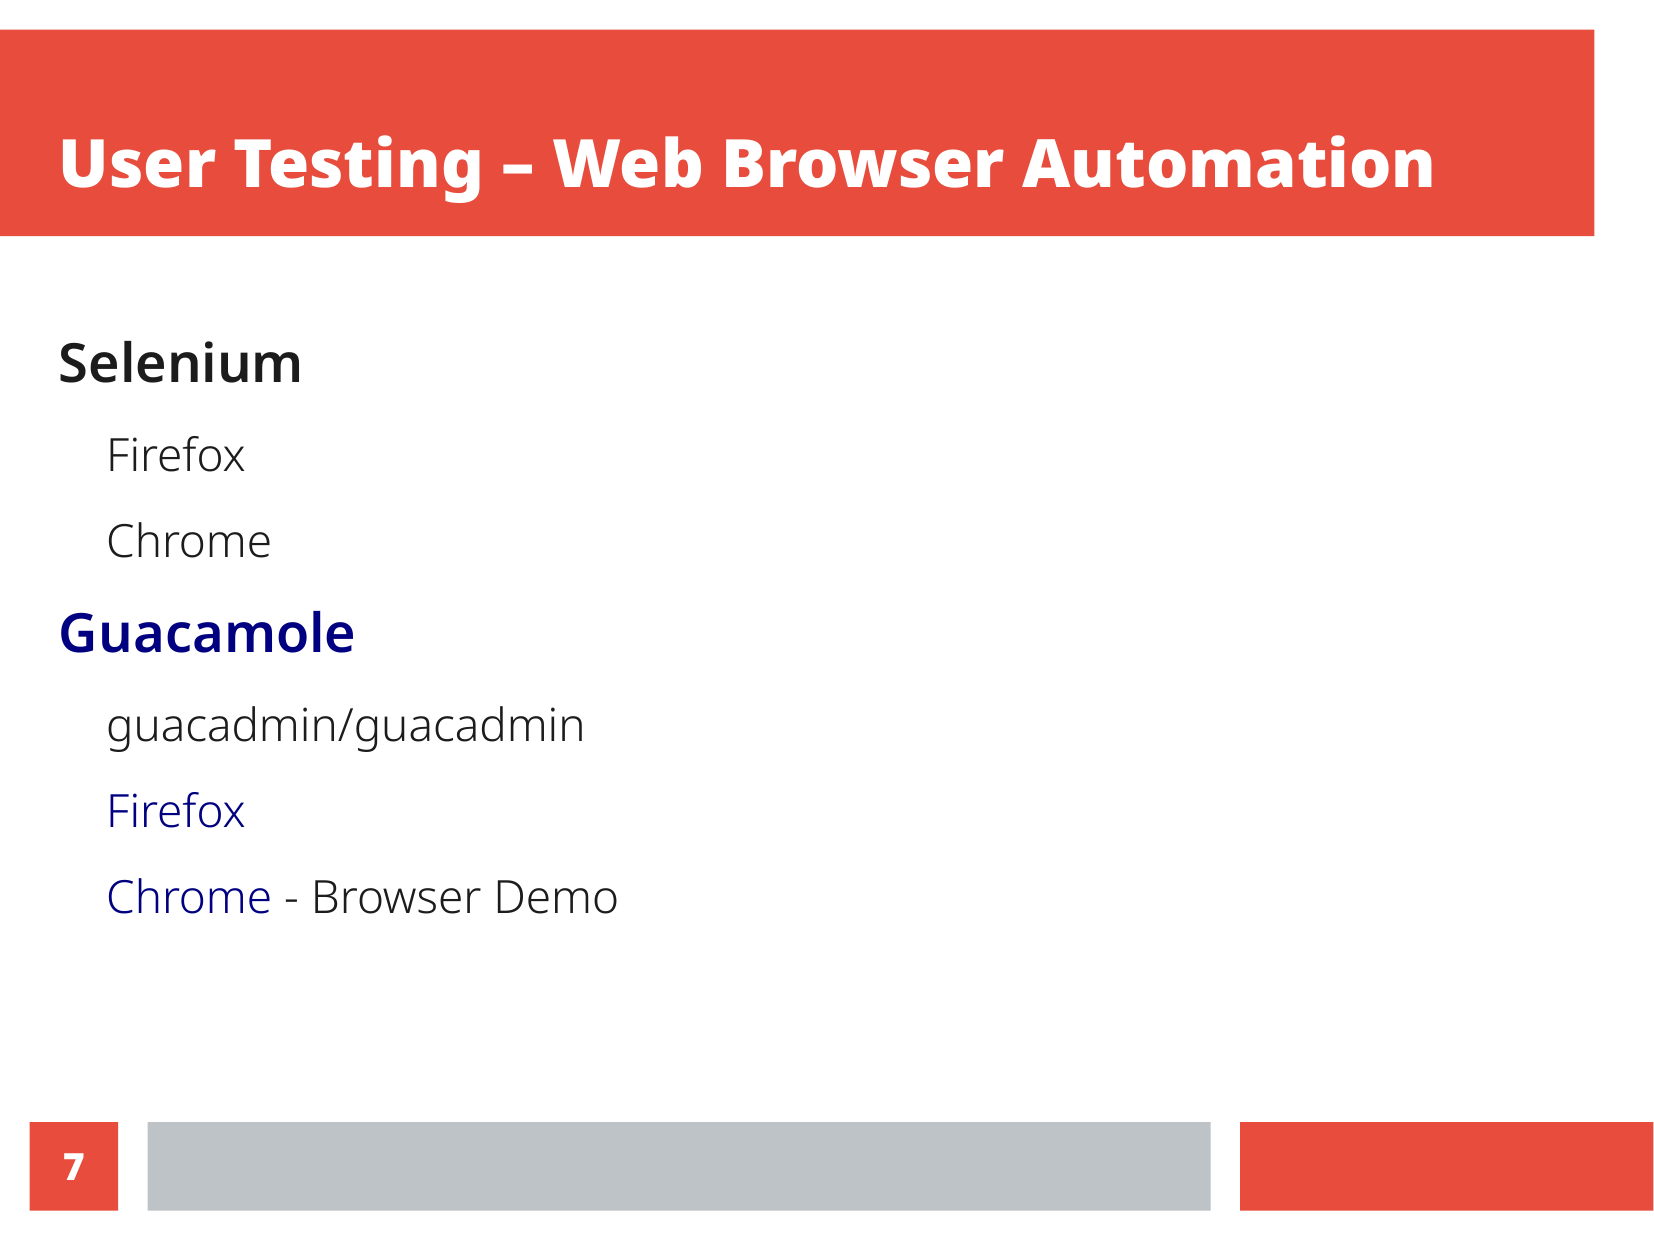

# User Testing – Web Browser Automation
Selenium
Firefox
Chrome
Guacamole
guacadmin/guacadmin
Firefox
Chrome - Browser Demo
7